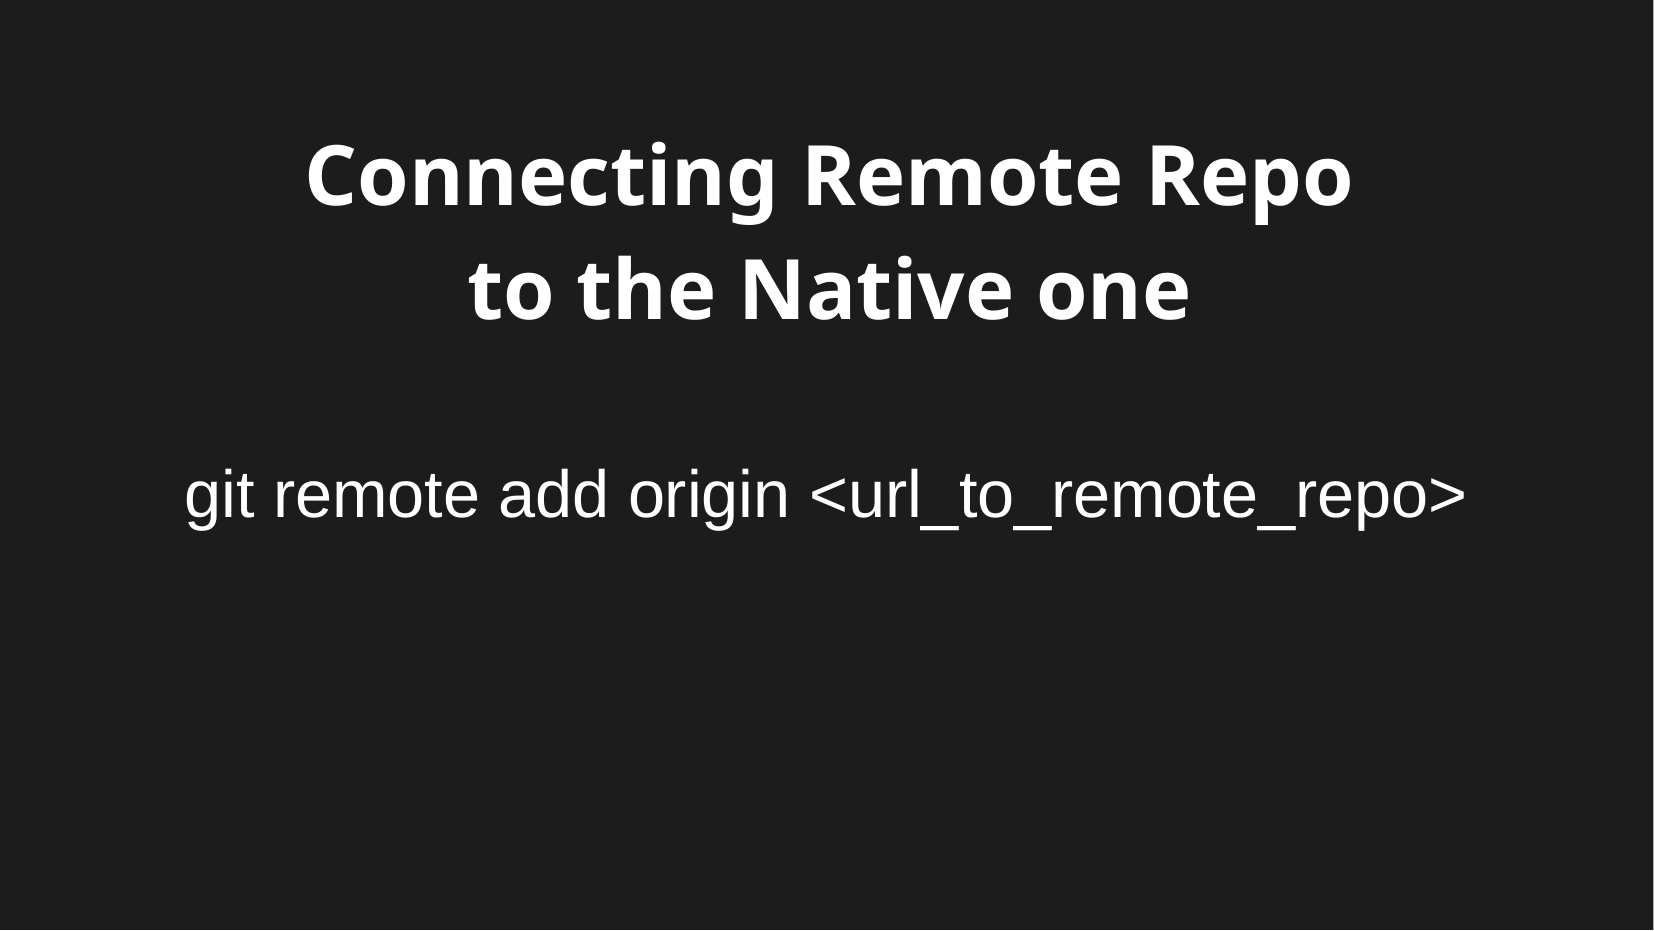

# Connecting Remote Repo to the Native one
git remote add origin <url_to_remote_repo>